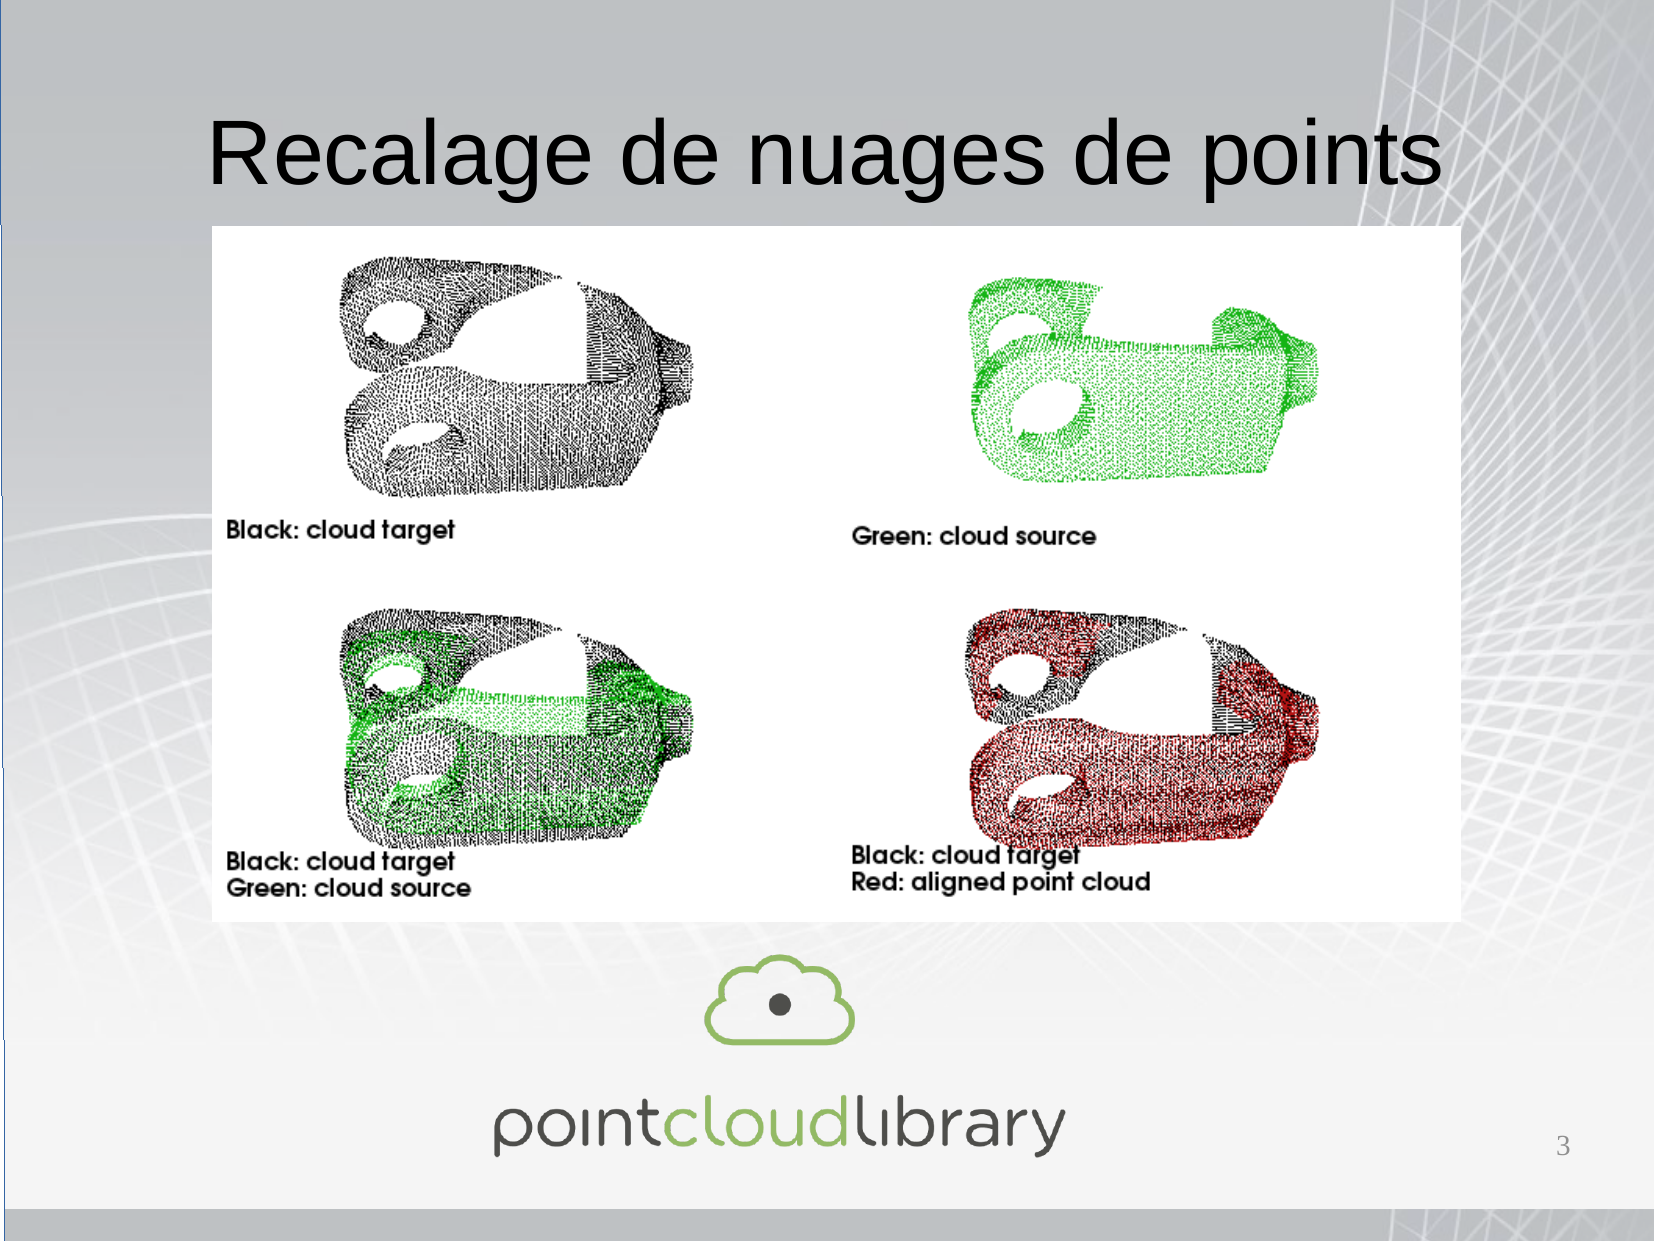

# Recalage de nuages de points
3